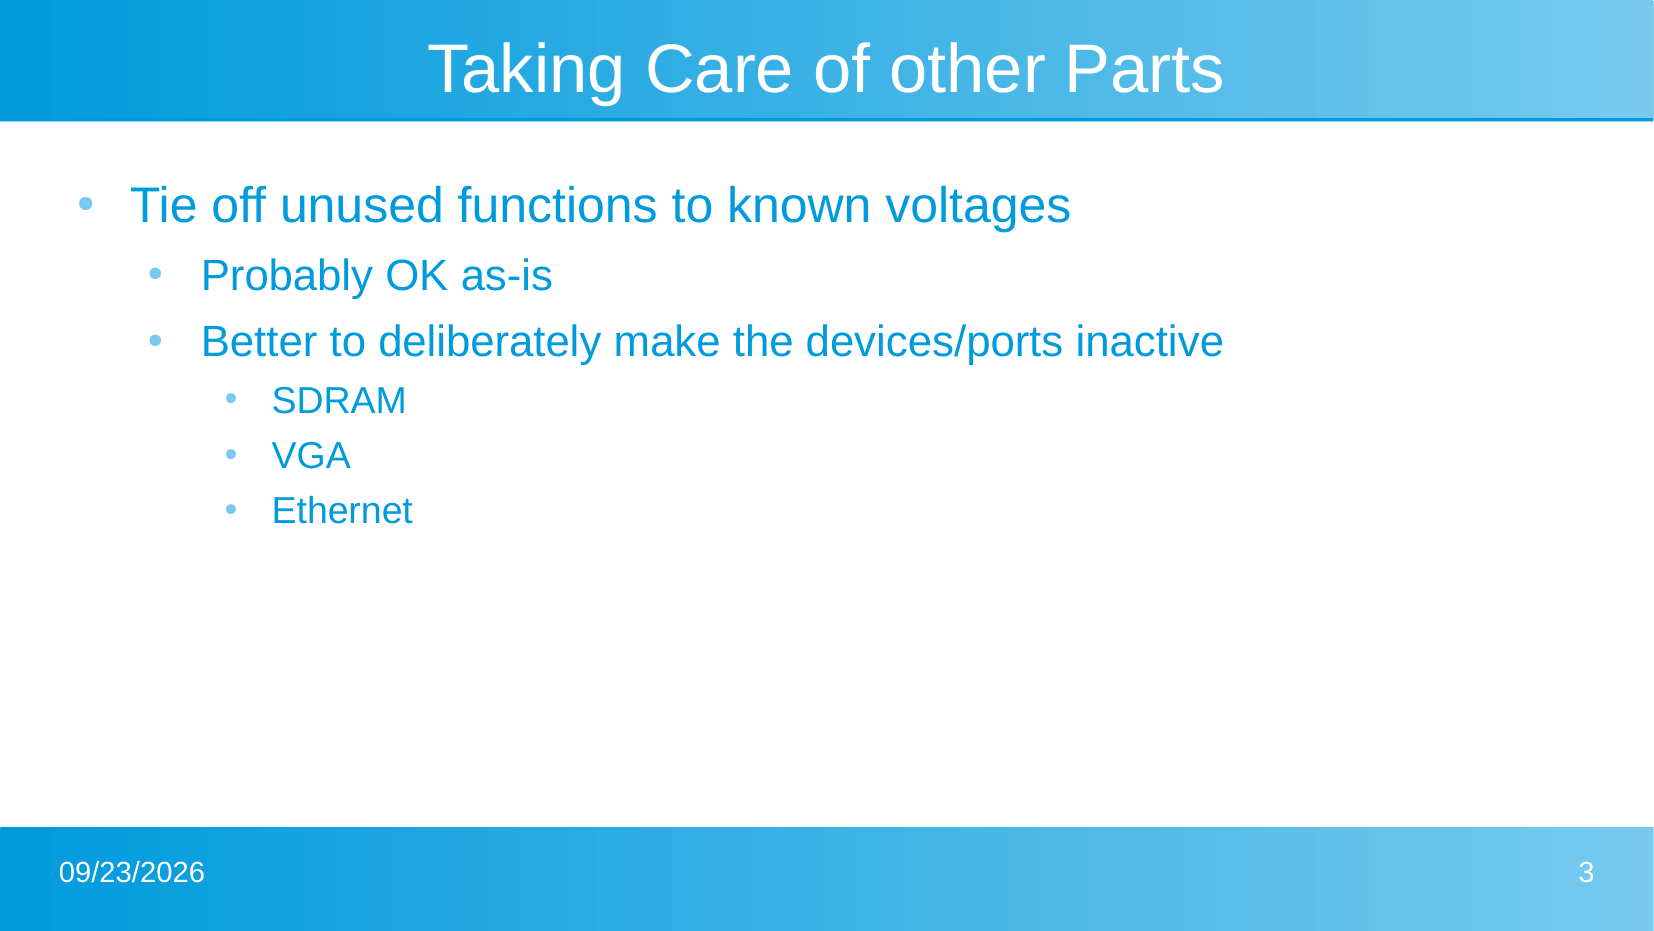

# Taking Care of other Parts
Tie off unused functions to known voltages
Probably OK as-is
Better to deliberately make the devices/ports inactive
SDRAM
VGA
Ethernet
3